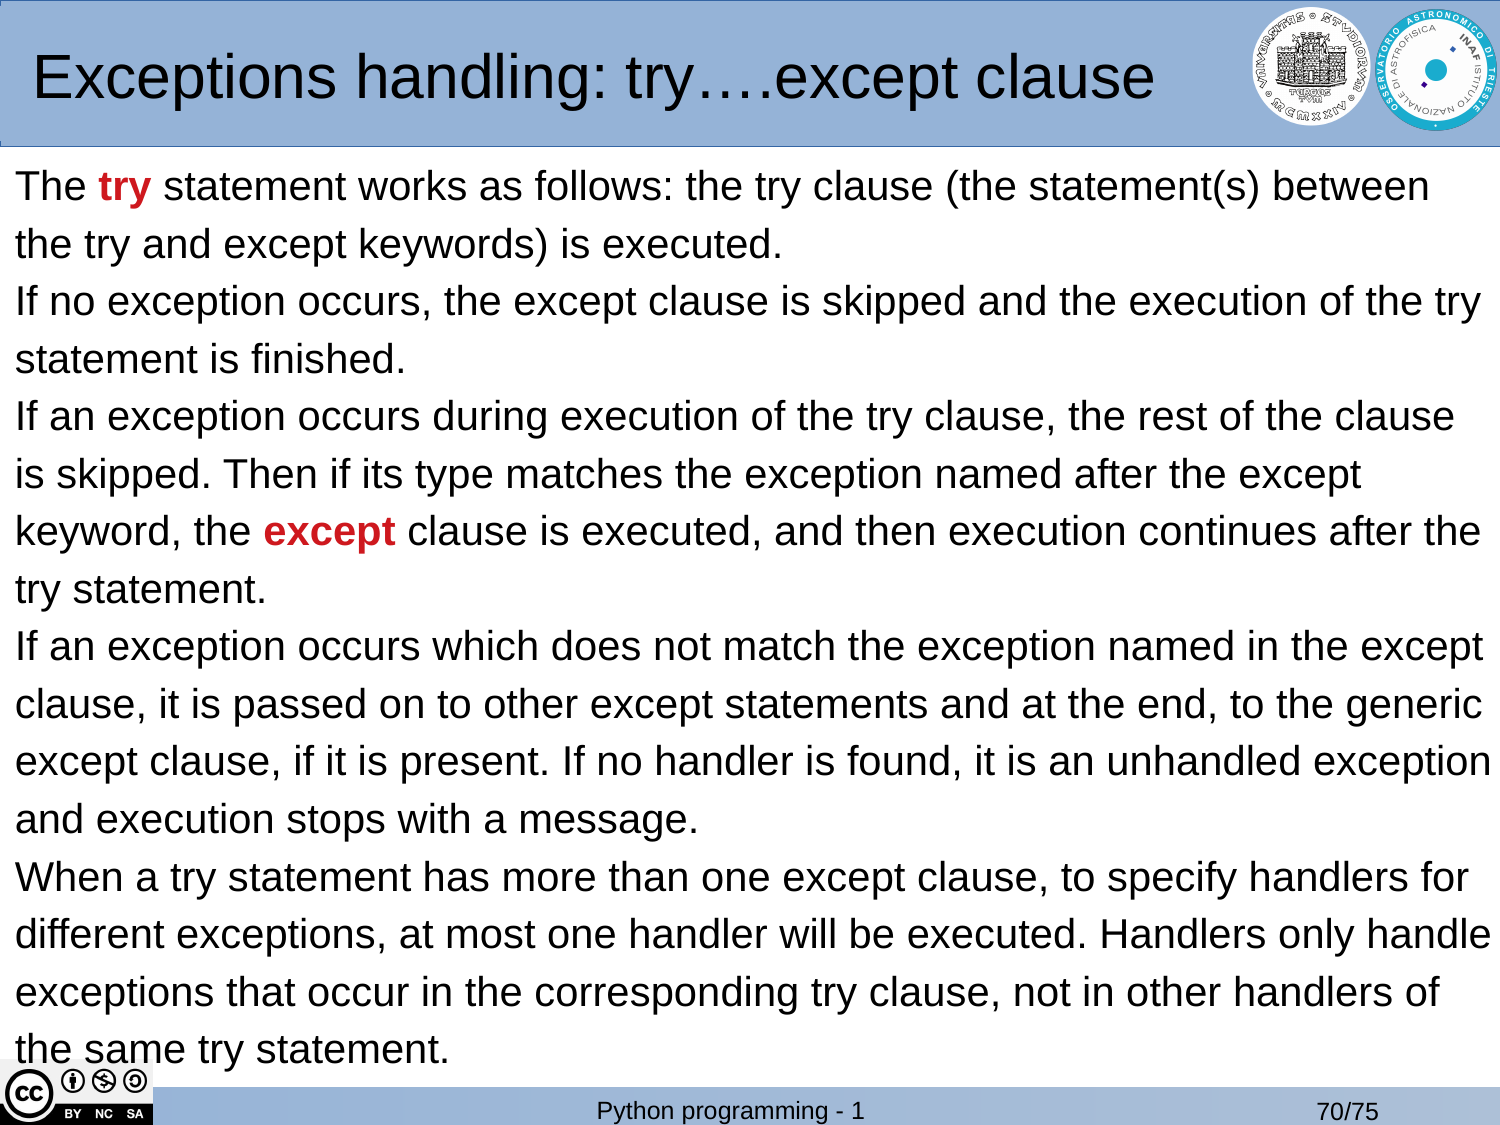

Exceptions handling: try….except clause
# The try statement works as follows: the try clause (the statement(s) between the try and except keywords) is executed.
If no exception occurs, the except clause is skipped and the execution of the try statement is finished.
If an exception occurs during execution of the try clause, the rest of the clause is skipped. Then if its type matches the exception named after the except keyword, the except clause is executed, and then execution continues after the try statement.
If an exception occurs which does not match the exception named in the except clause, it is passed on to other except statements and at the end, to the generic except clause, if it is present. If no handler is found, it is an unhandled exception and execution stops with a message.
When a try statement has more than one except clause, to specify handlers for different exceptions, at most one handler will be executed. Handlers only handle exceptions that occur in the corresponding try clause, not in other handlers of the same try statement.